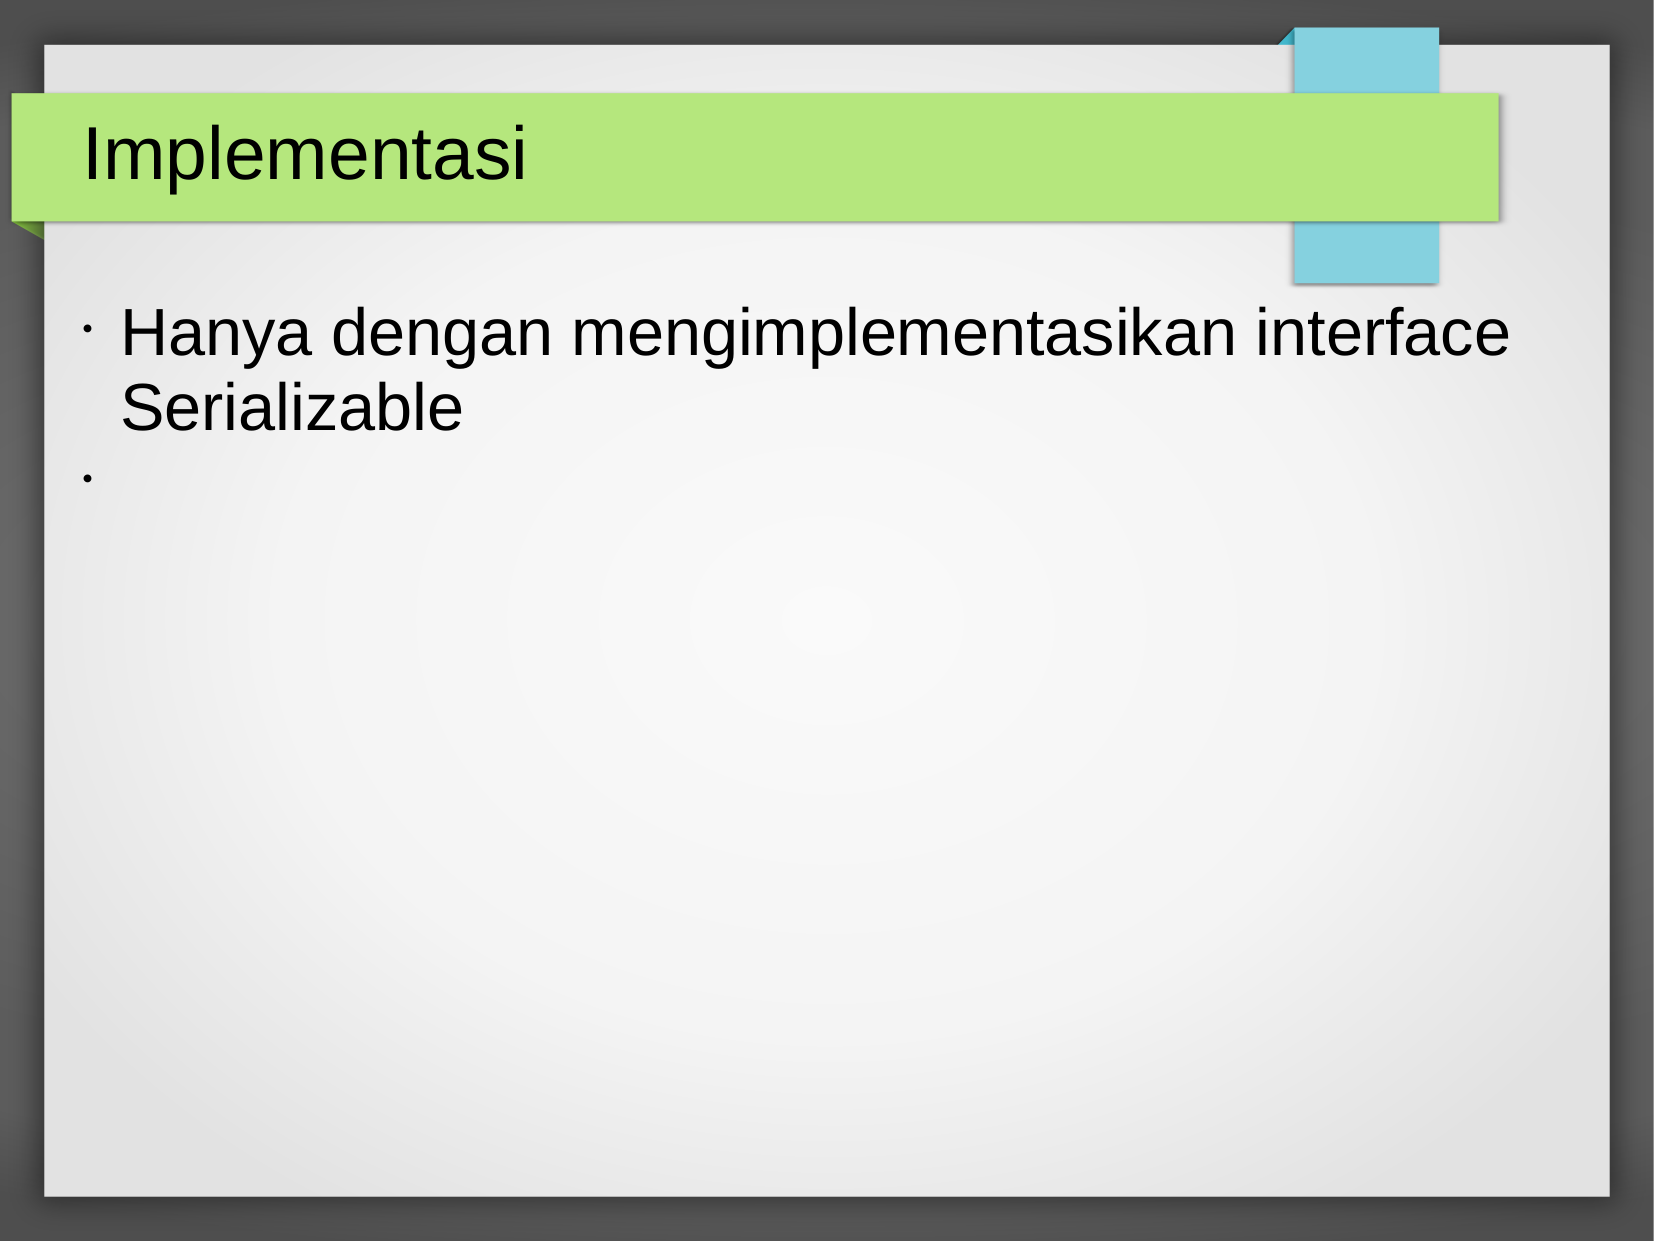

# Implementasi
Hanya dengan mengimplementasikan interface Serializable